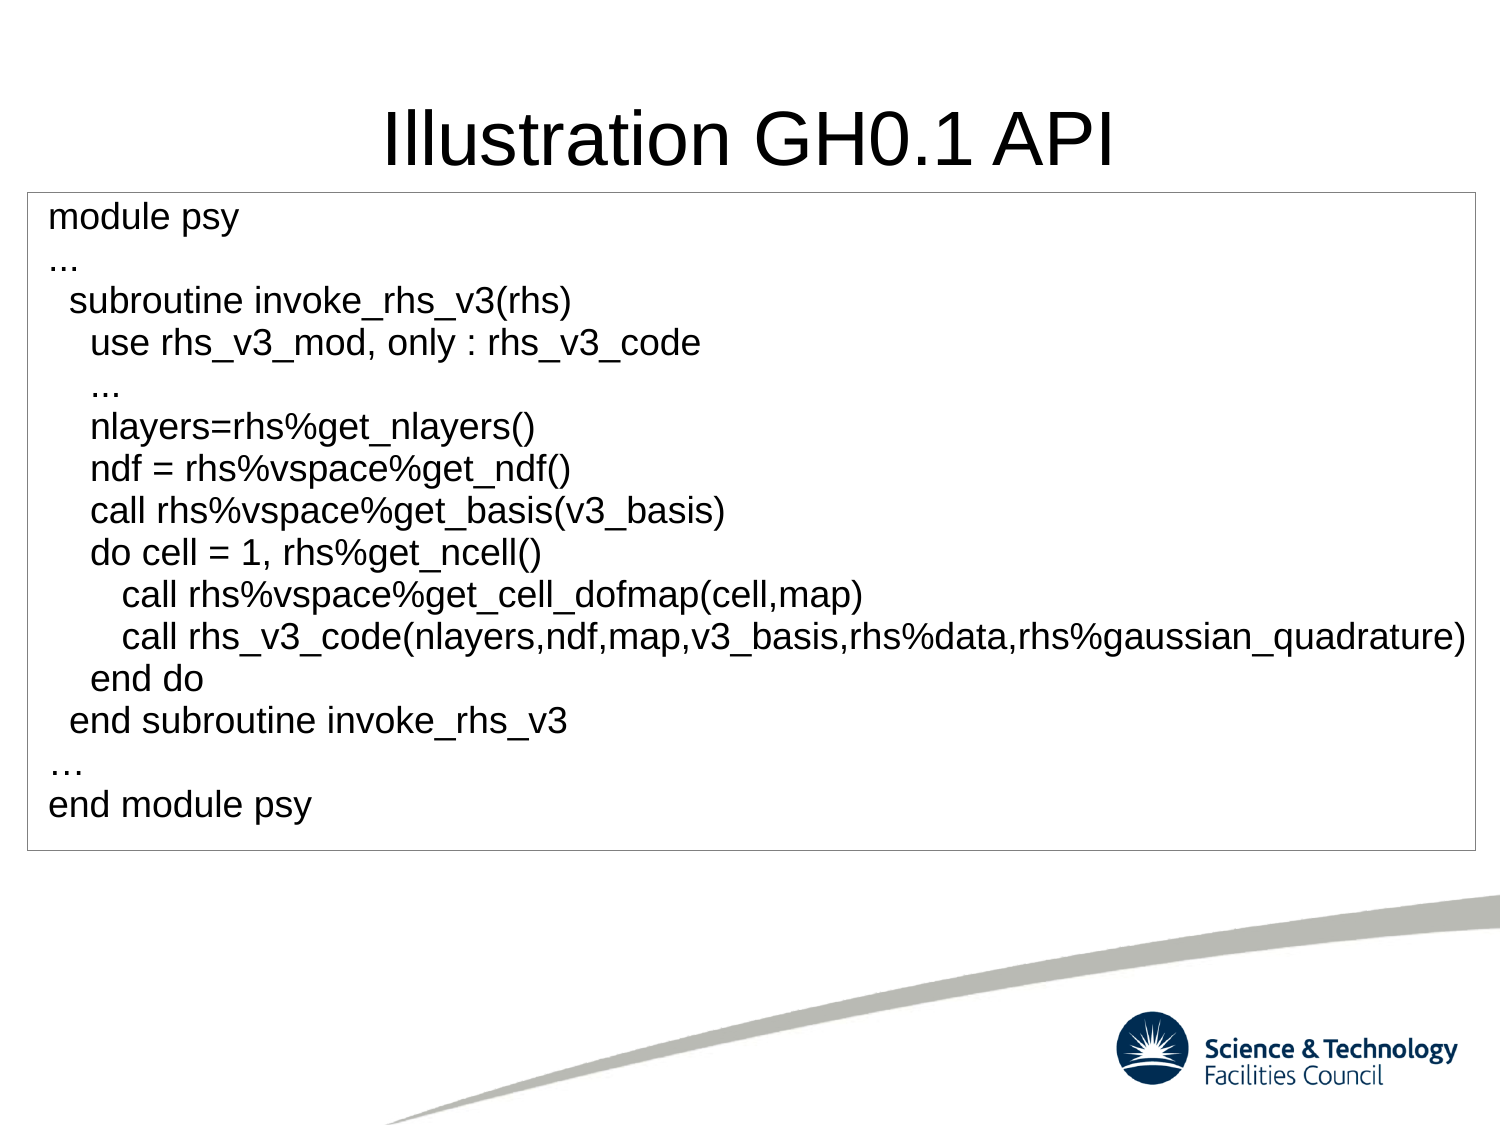

# Illustration GH0.1 API
module psy
...
 subroutine invoke_rhs_v3(rhs)
 use rhs_v3_mod, only : rhs_v3_code
 ...
 nlayers=rhs%get_nlayers()
 ndf = rhs%vspace%get_ndf()
 call rhs%vspace%get_basis(v3_basis)
 do cell = 1, rhs%get_ncell()
 call rhs%vspace%get_cell_dofmap(cell,map)
 call rhs_v3_code(nlayers,ndf,map,v3_basis,rhs%data,rhs%gaussian_quadrature)
 end do
 end subroutine invoke_rhs_v3
…
end module psy